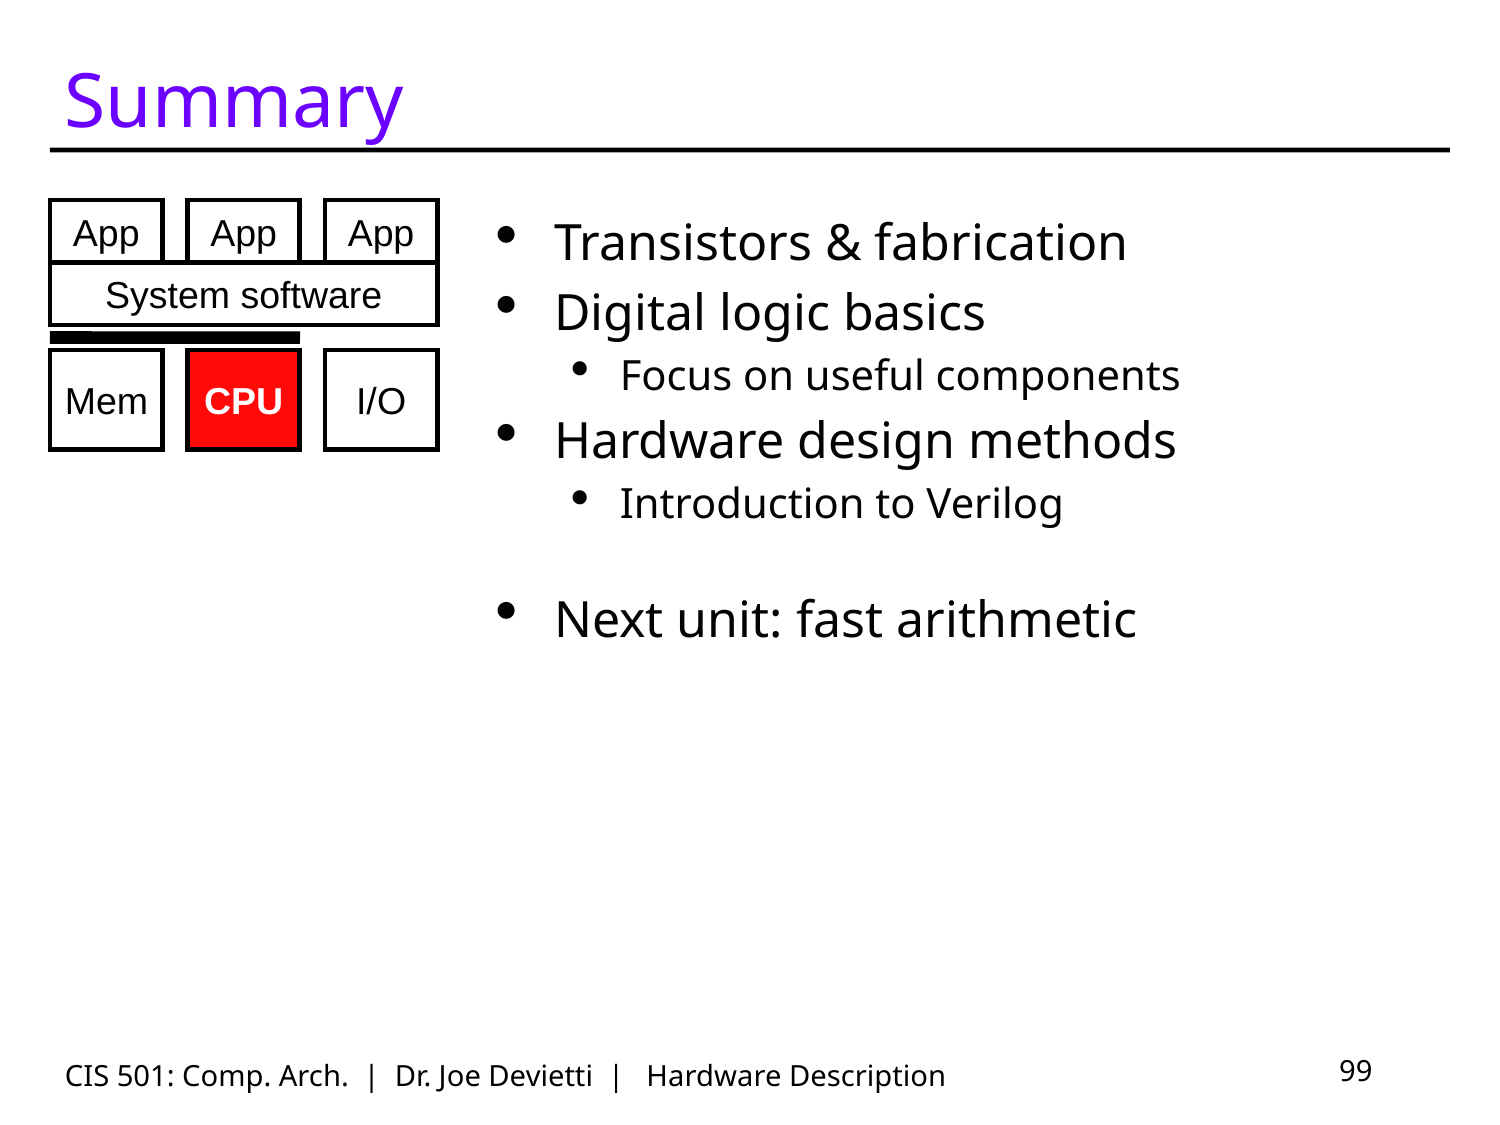

Summary
App
App
App
Transistors & fabrication
Digital logic basics
Focus on useful components
Hardware design methods
Introduction to Verilog
Next unit: fast arithmetic
System software
Mem
CPU
I/O
CIS 501: Comp. Arch. | Dr. Joe Devietti | Hardware Description